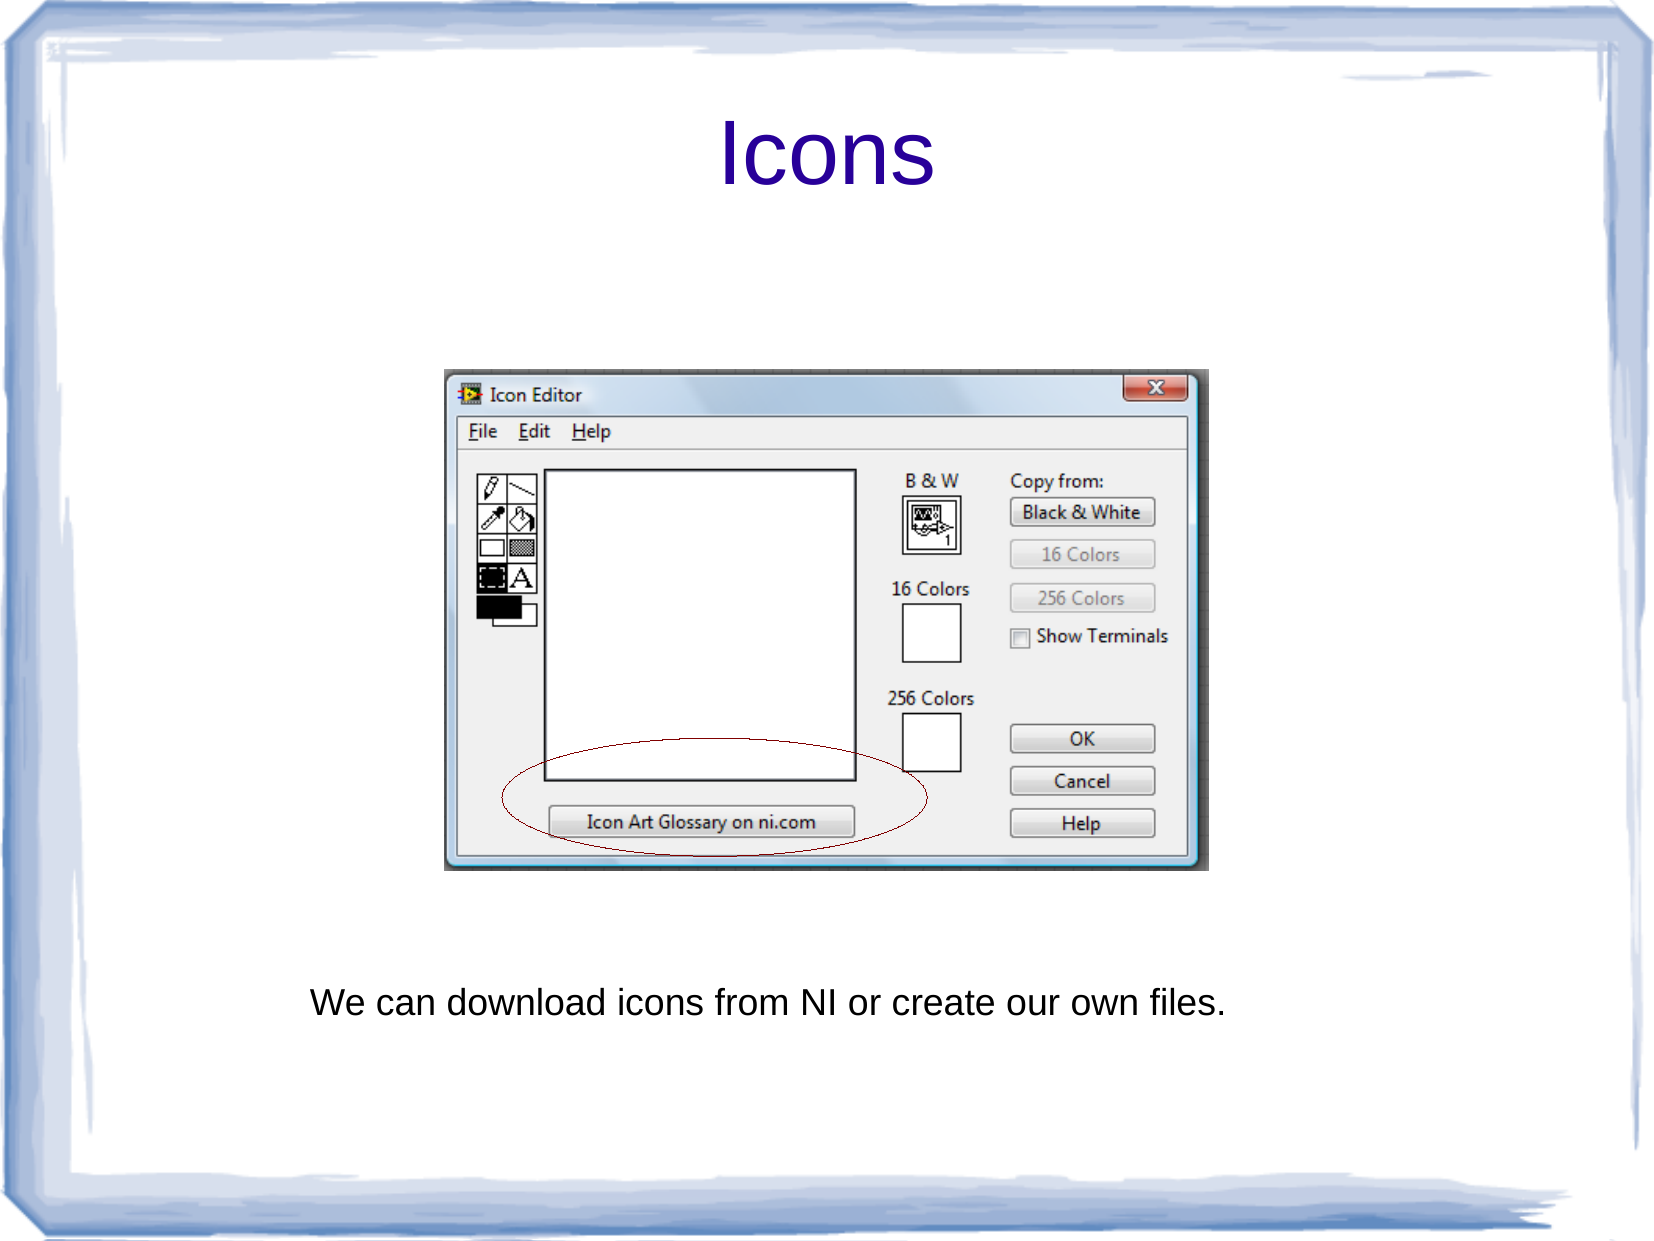

# Icons
We can download icons from NI or create our own files.